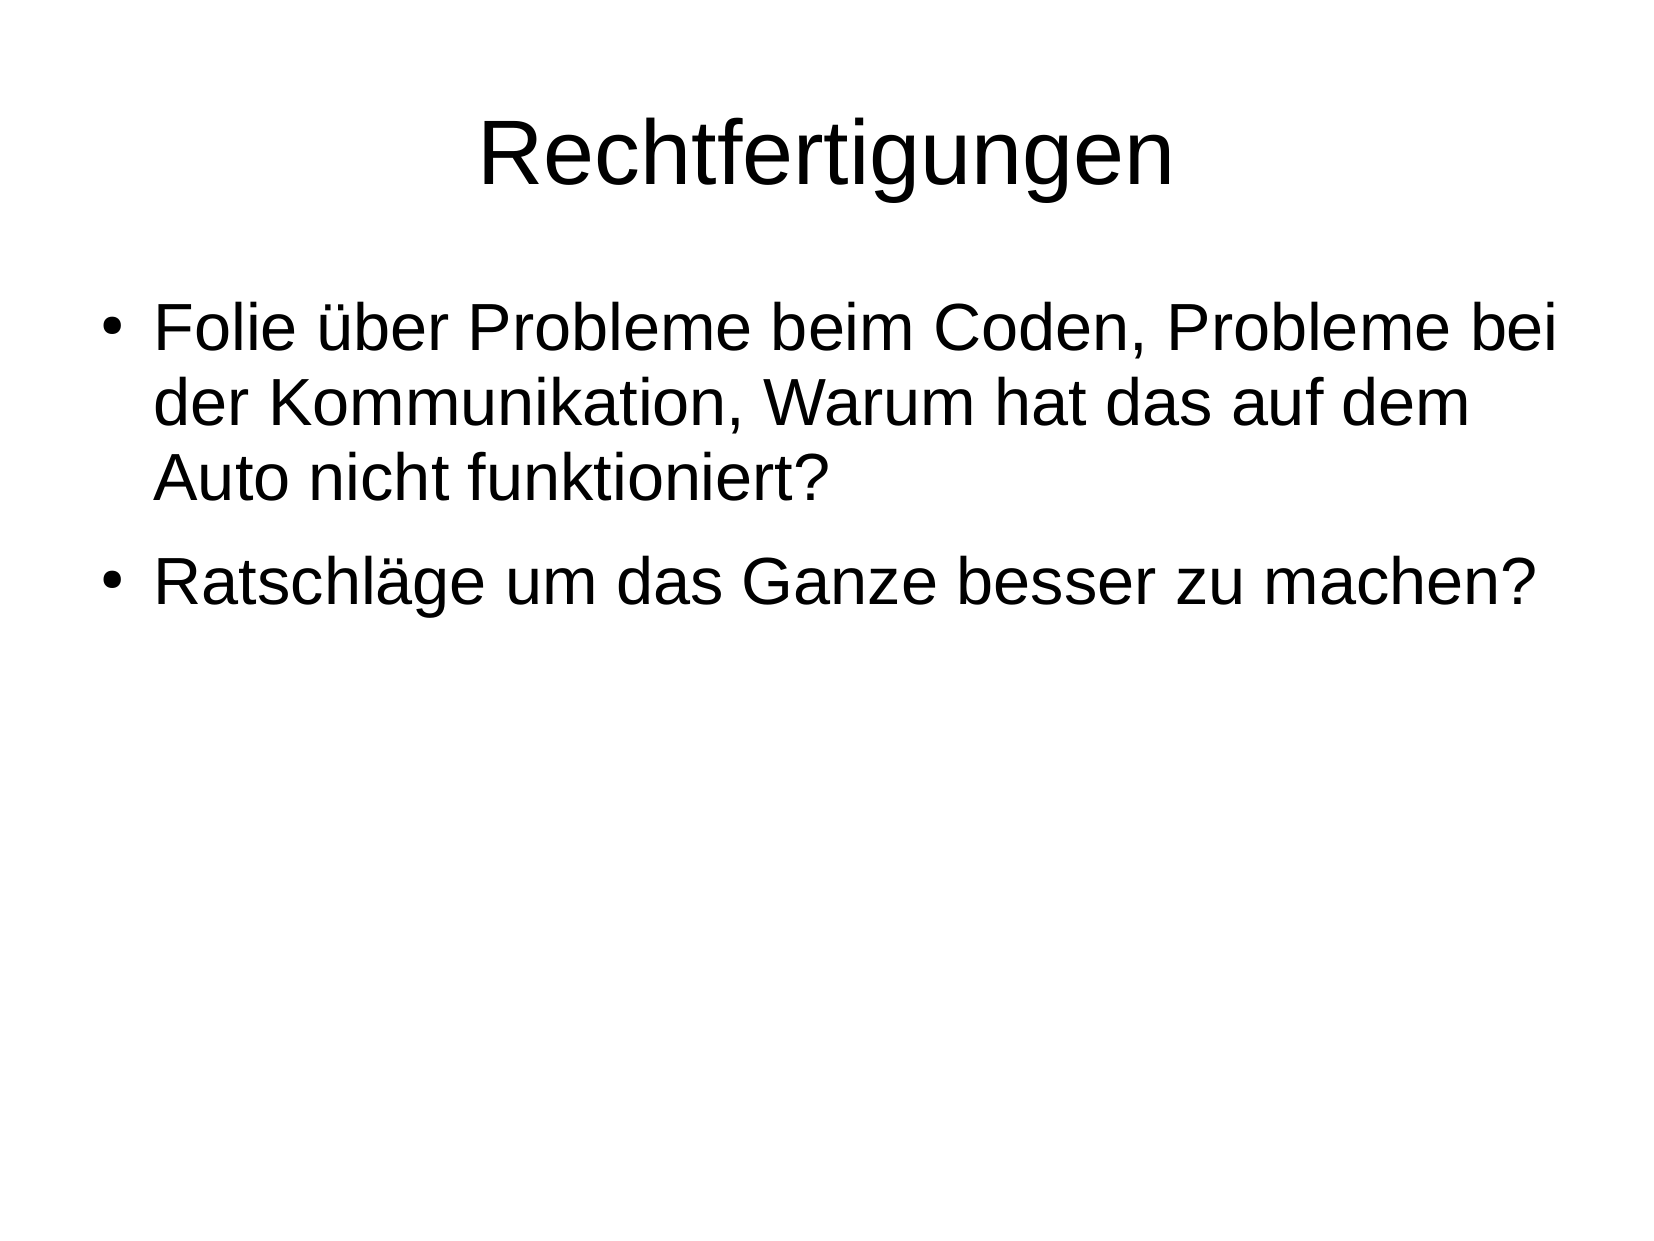

# Rechtfertigungen
Folie über Probleme beim Coden, Probleme bei der Kommunikation, Warum hat das auf dem Auto nicht funktioniert?
Ratschläge um das Ganze besser zu machen?